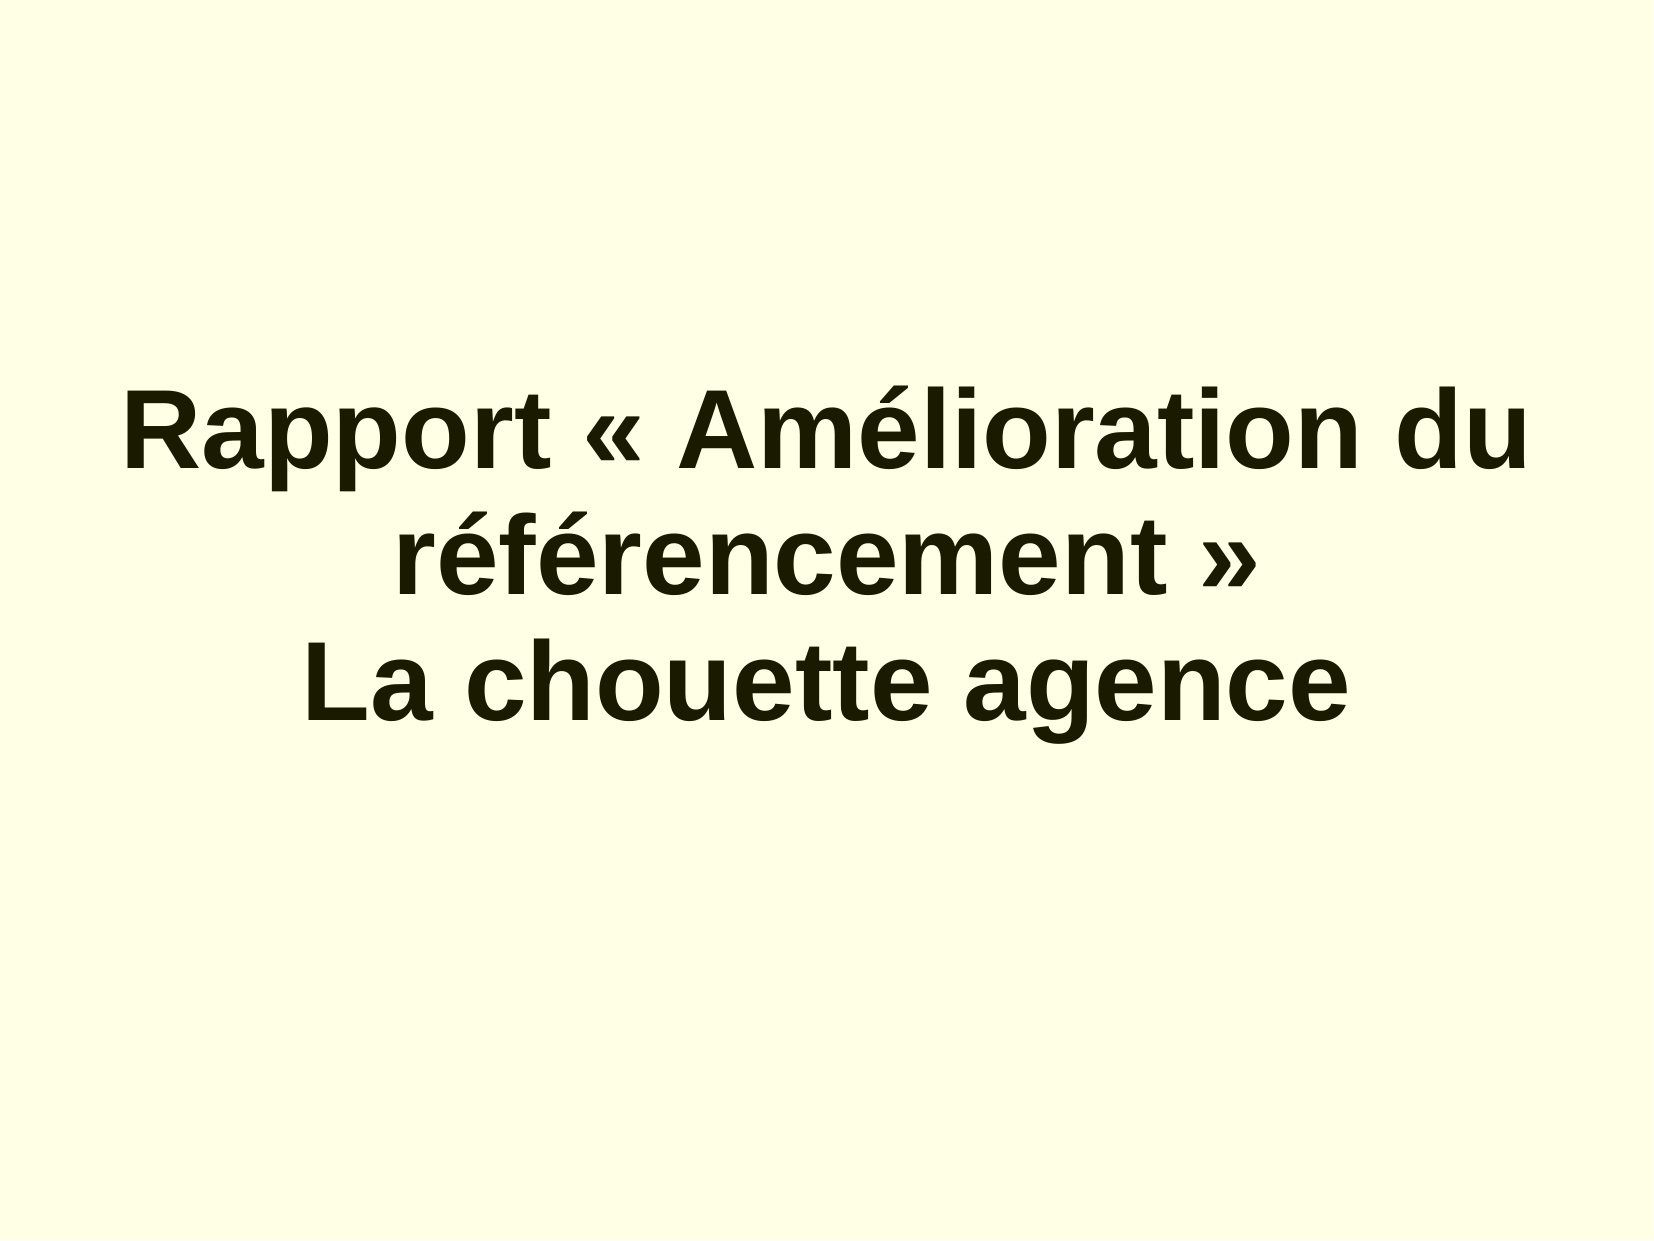

# Rapport « Amélioration du référencement » La chouette agence